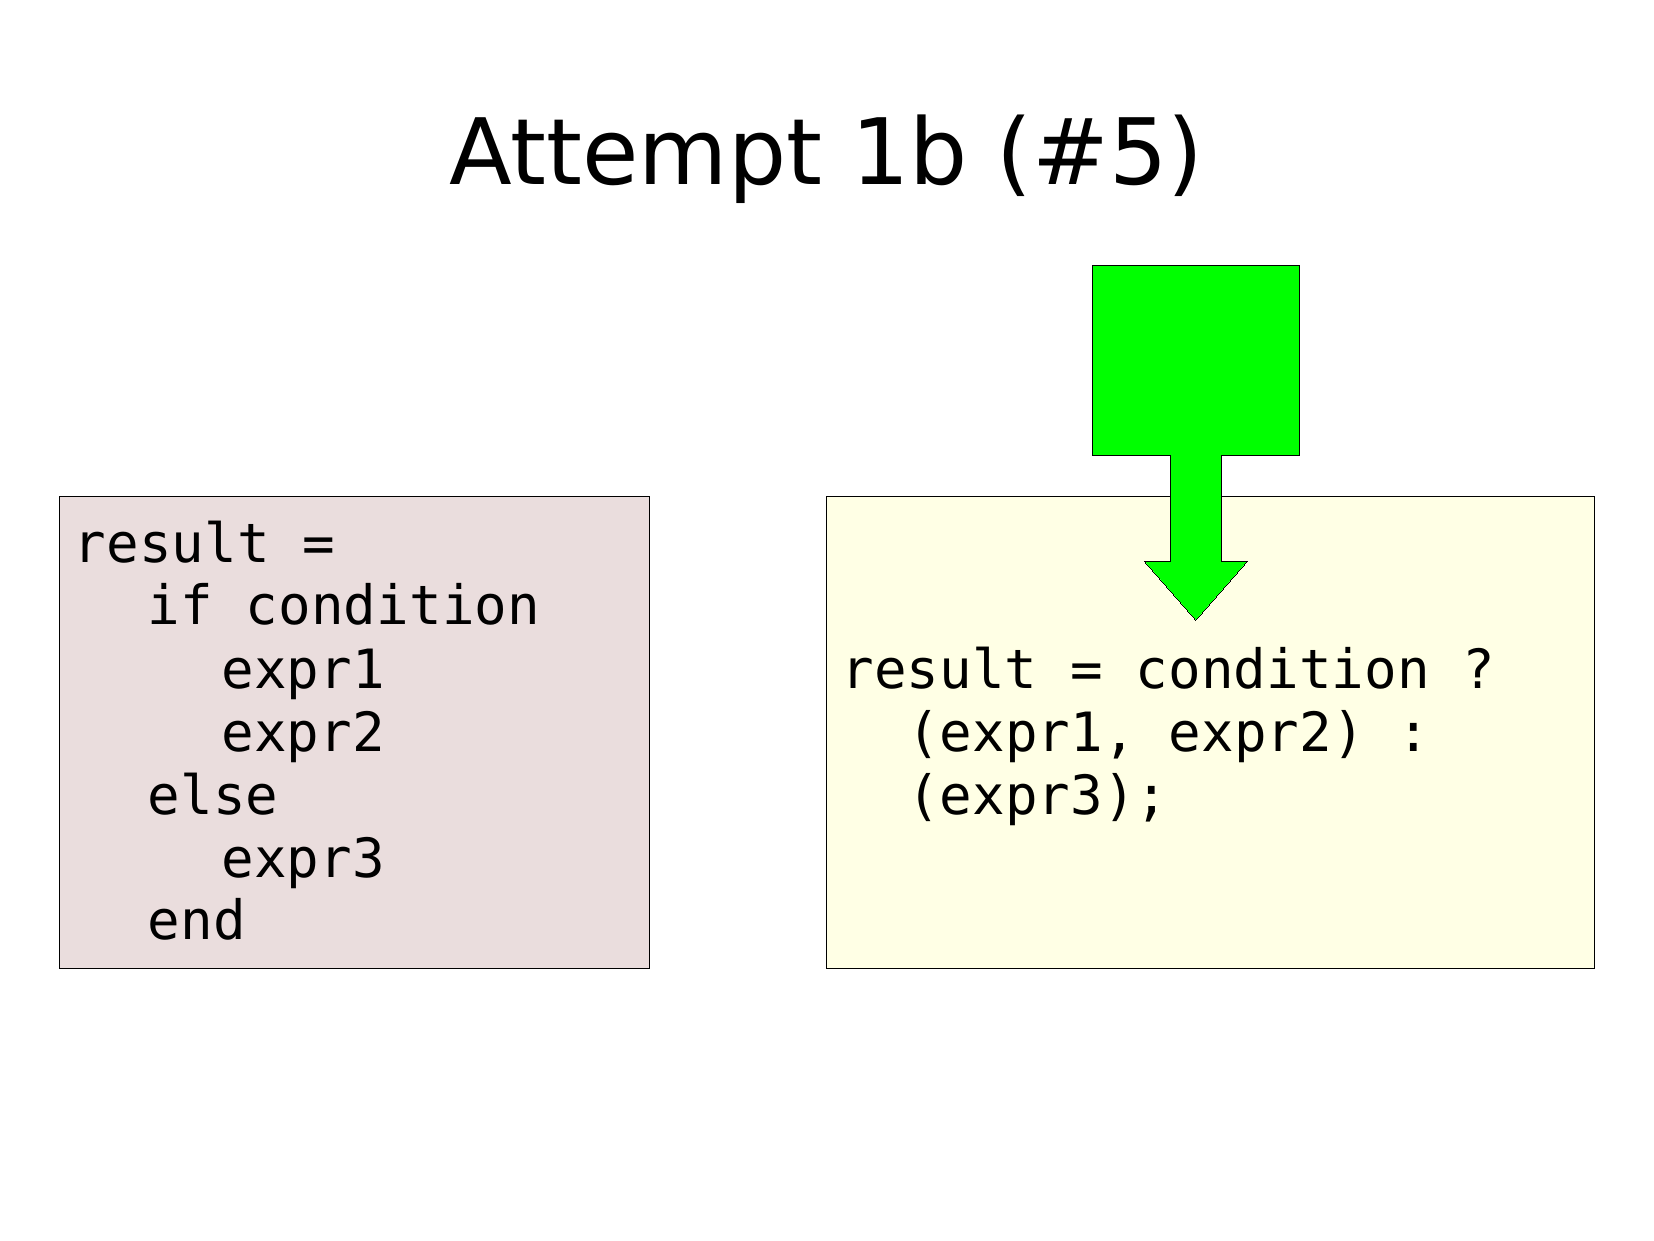

# Attempt 1b (#5)
result =
	if condition
		expr1
		expr2
	else
		expr3
	end
result = condition ?
 (expr1, expr2) :
 (expr3);